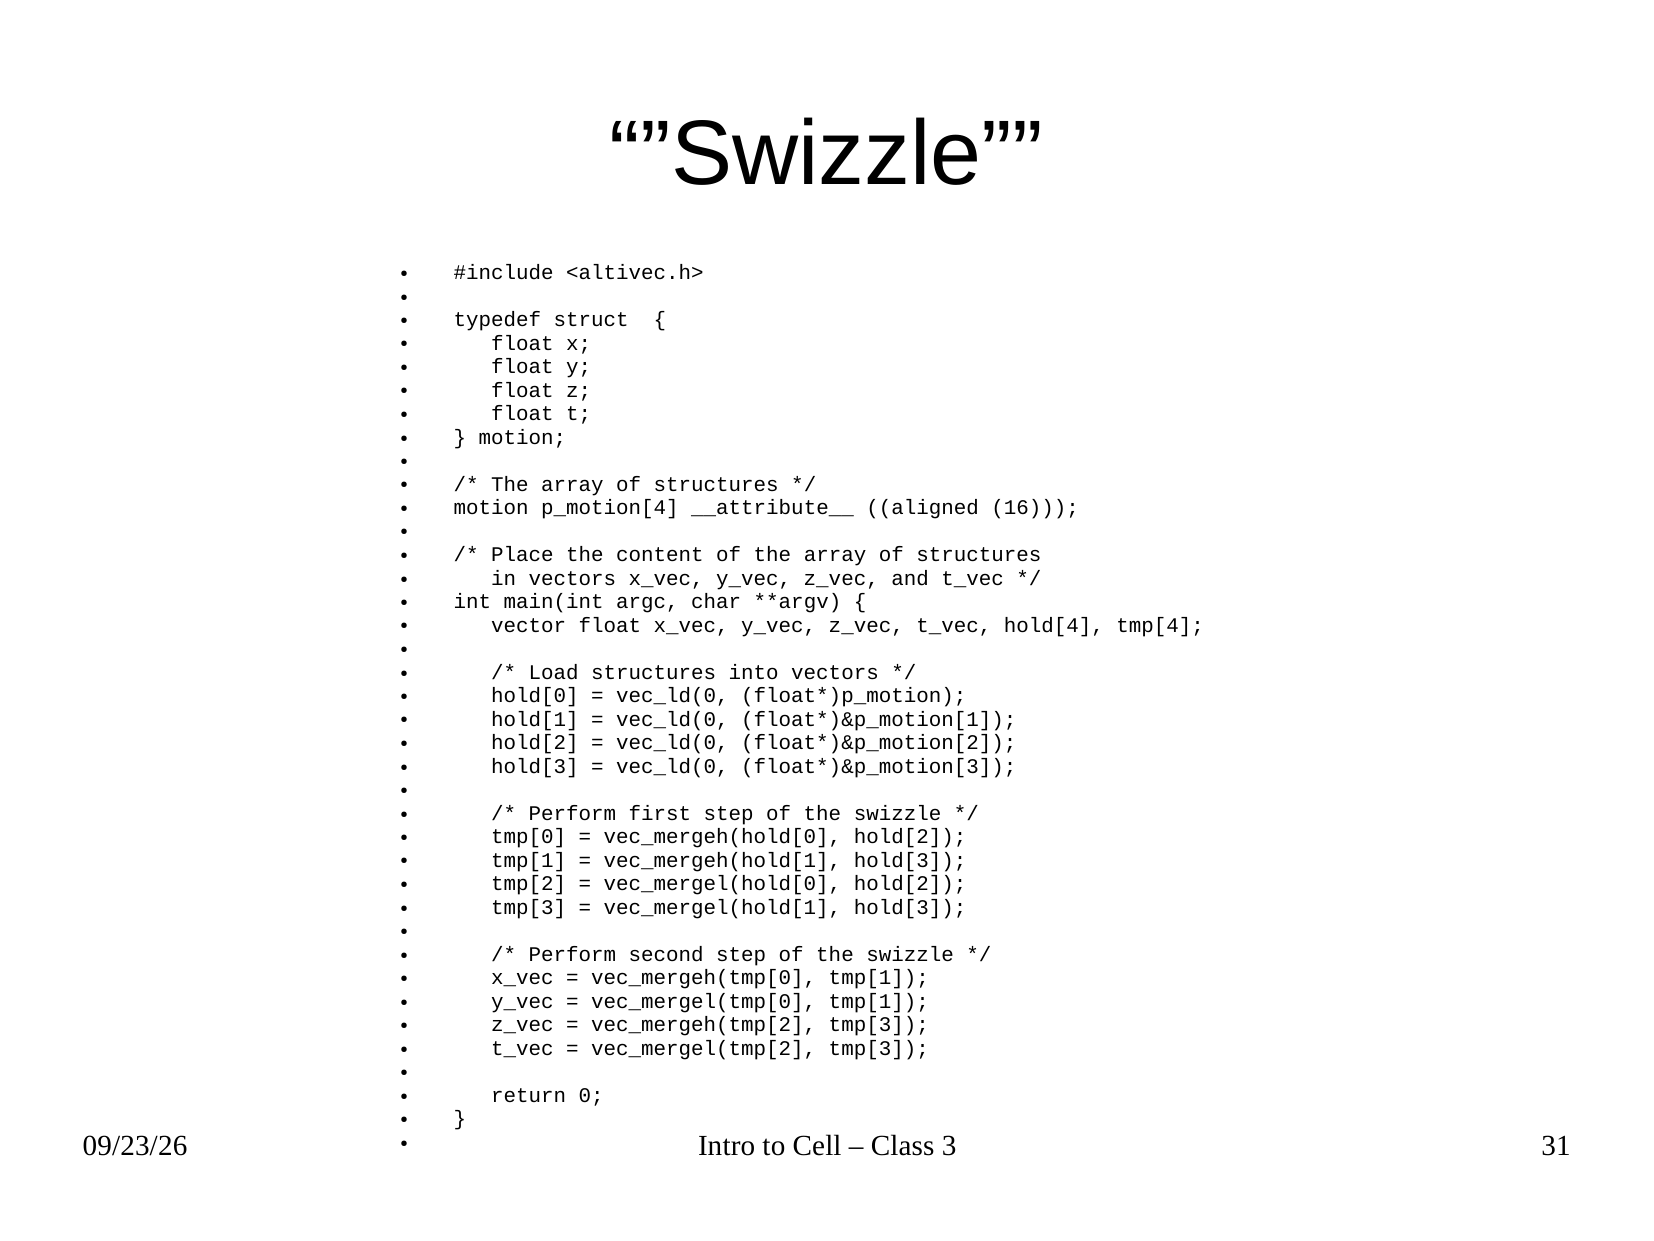

# “”Swizzle””
#include <altivec.h>
typedef struct {
 float x;
 float y;
 float z;
 float t;
} motion;
/* The array of structures */
motion p_motion[4] __attribute__ ((aligned (16)));
/* Place the content of the array of structures
 in vectors x_vec, y_vec, z_vec, and t_vec */
int main(int argc, char **argv) {
 vector float x_vec, y_vec, z_vec, t_vec, hold[4], tmp[4];
 /* Load structures into vectors */
 hold[0] = vec_ld(0, (float*)p_motion);
 hold[1] = vec_ld(0, (float*)&p_motion[1]);
 hold[2] = vec_ld(0, (float*)&p_motion[2]);
 hold[3] = vec_ld(0, (float*)&p_motion[3]);
 /* Perform first step of the swizzle */
 tmp[0] = vec_mergeh(hold[0], hold[2]);
 tmp[1] = vec_mergeh(hold[1], hold[3]);
 tmp[2] = vec_mergel(hold[0], hold[2]);
 tmp[3] = vec_mergel(hold[1], hold[3]);
 /* Perform second step of the swizzle */
 x_vec = vec_mergeh(tmp[0], tmp[1]);
 y_vec = vec_mergel(tmp[0], tmp[1]);
 z_vec = vec_mergeh(tmp[2], tmp[3]);
 t_vec = vec_mergel(tmp[2], tmp[3]);
 return 0;
}
Cell Programming Workshop
31